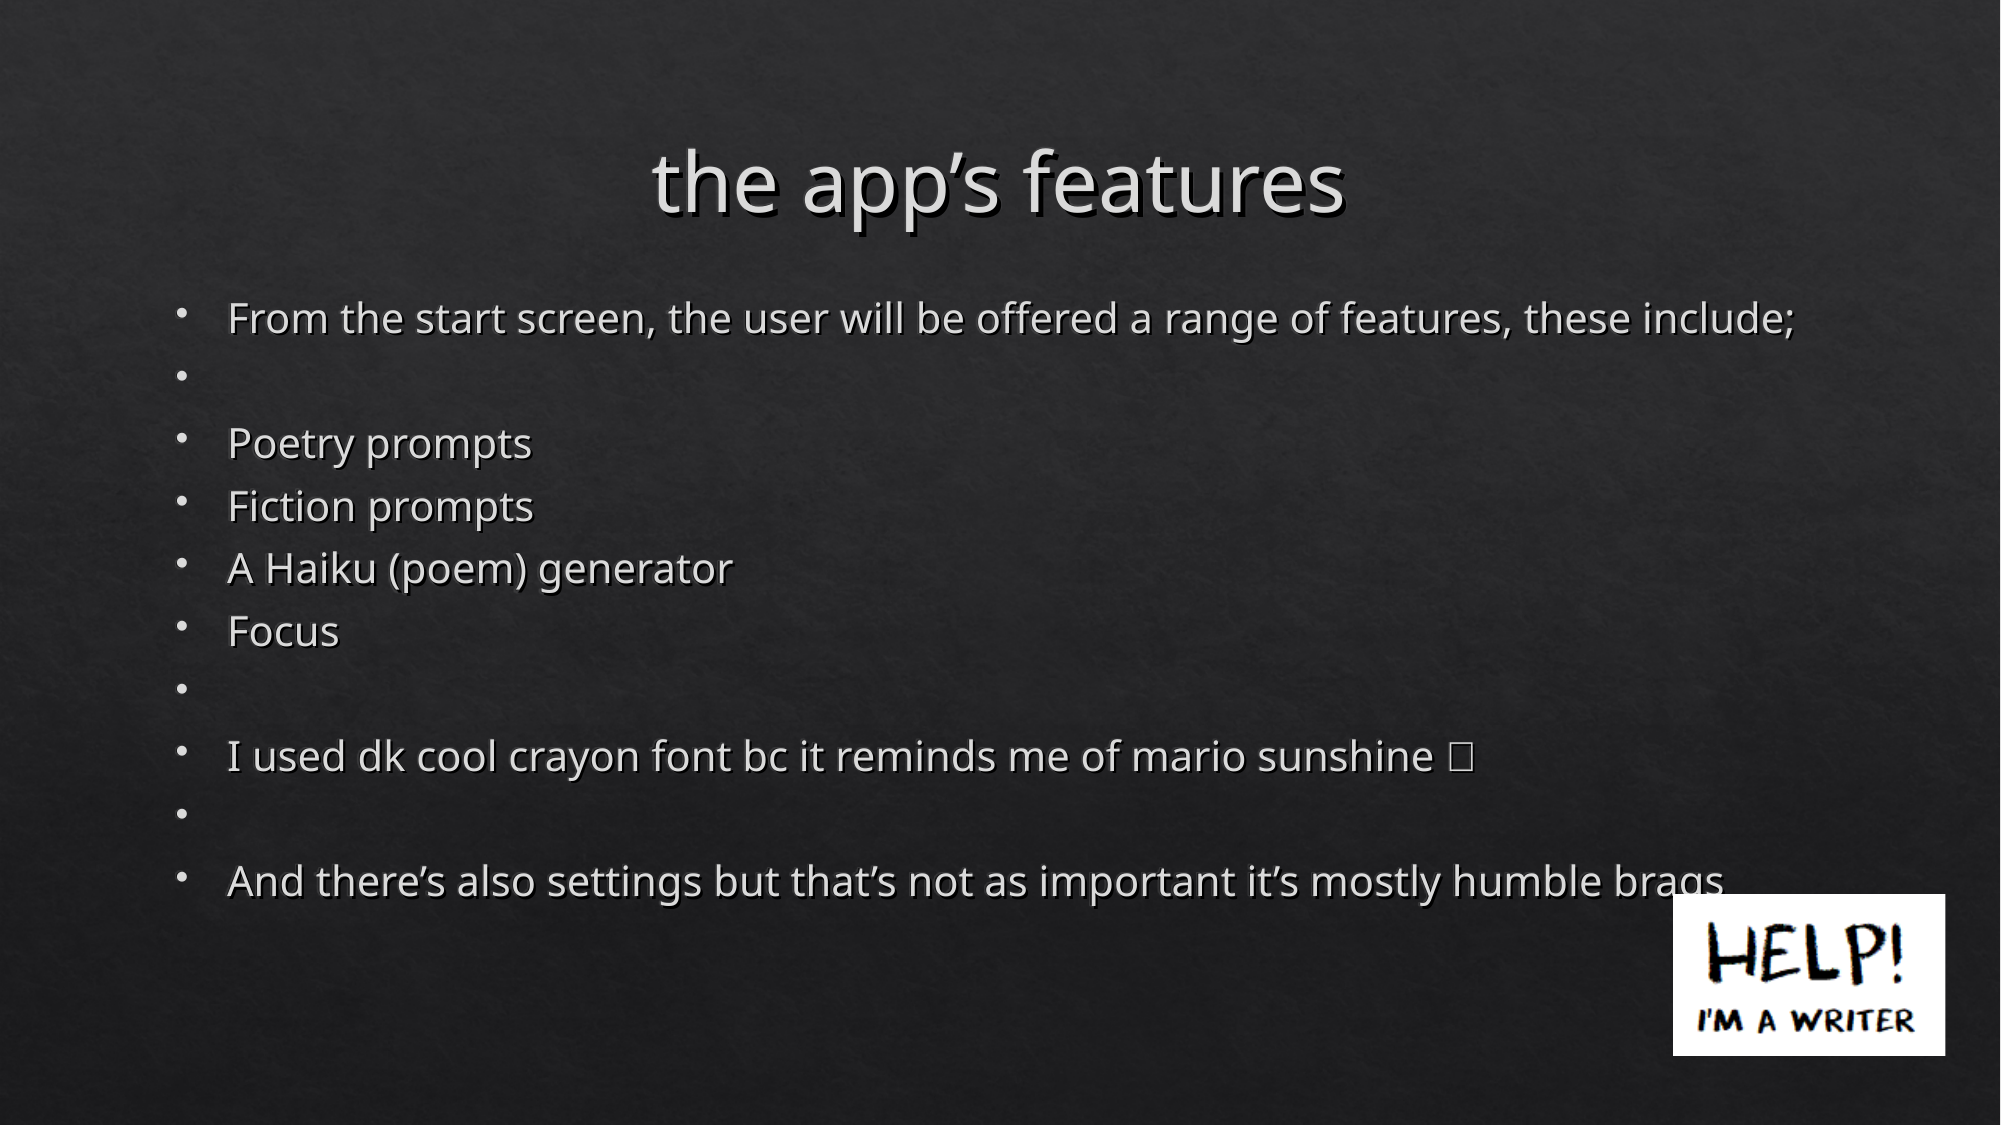

# the app’s features
From the start screen, the user will be offered a range of features, these include;
Poetry prompts
Fiction prompts
A Haiku (poem) generator
Focus
I used dk cool crayon font bc it reminds me of mario sunshine 
And there’s also settings but that’s not as important it’s mostly humble brags